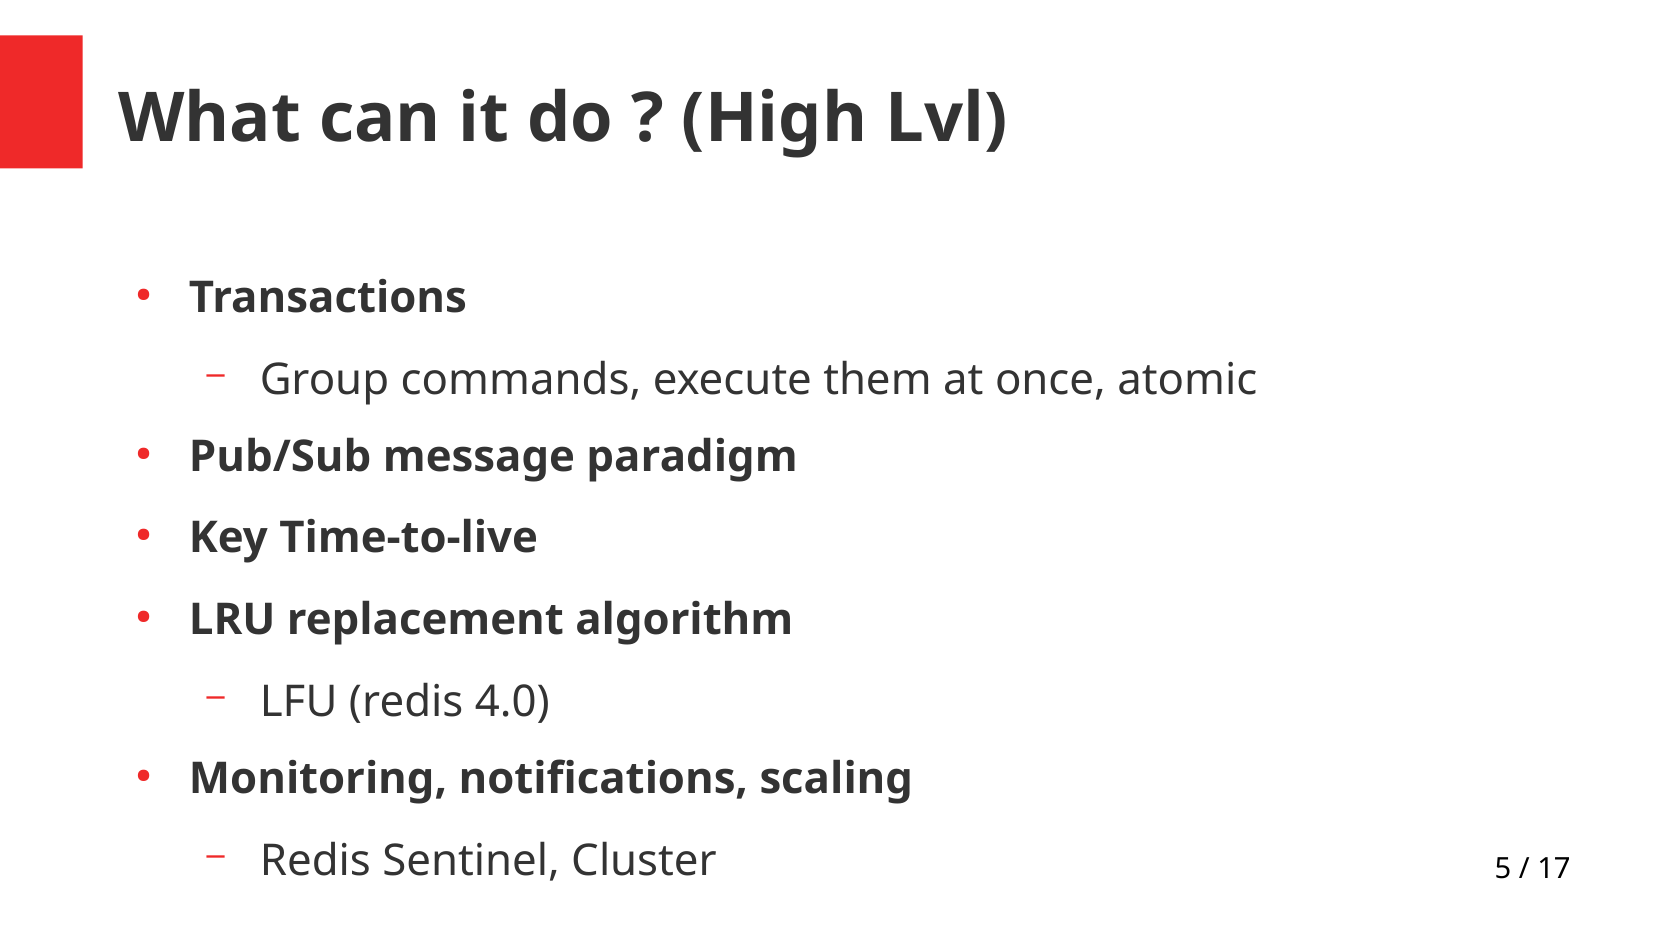

# What can it do ? (High Lvl)
Transactions
Group commands, execute them at once, atomic
Pub/Sub message paradigm
Key Time-to-live
LRU replacement algorithm
LFU (redis 4.0)
Monitoring, notifications, scaling
Redis Sentinel, Cluster
5